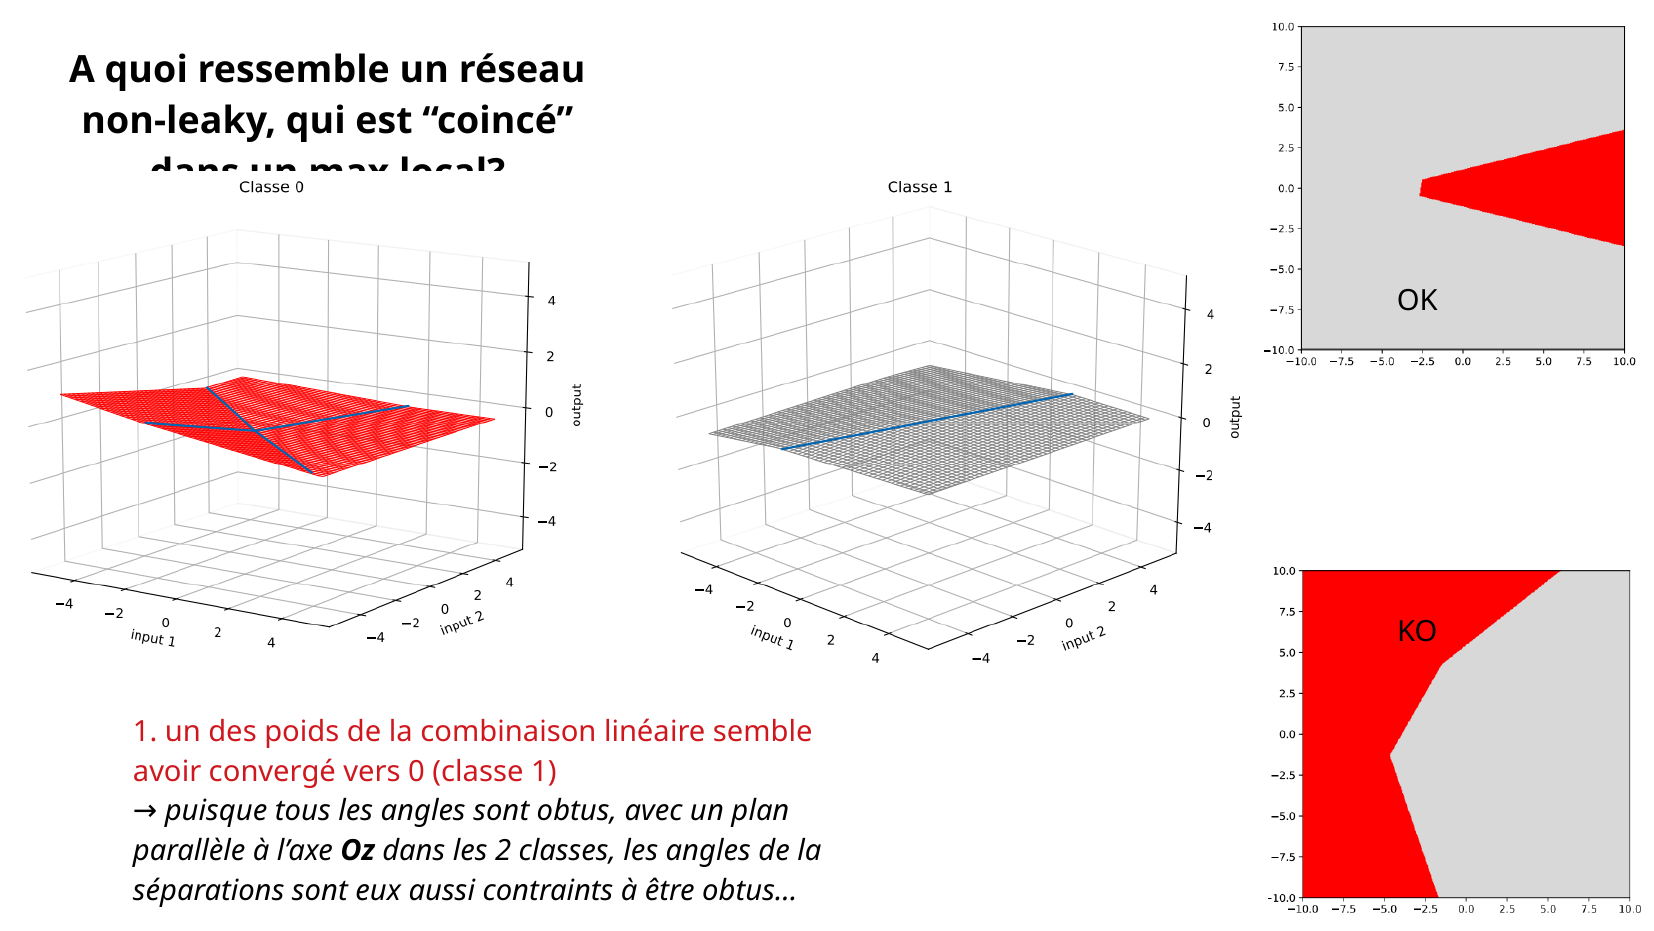

A quoi ressemble un réseau non-leaky, qui est “coincé” dans un max local?
OK
KO
1. un des poids de la combinaison linéaire semble avoir convergé vers 0 (classe 1)
→ puisque tous les angles sont obtus, avec un plan parallèle à l’axe Oz dans les 2 classes, les angles de la séparations sont eux aussi contraints à être obtus…